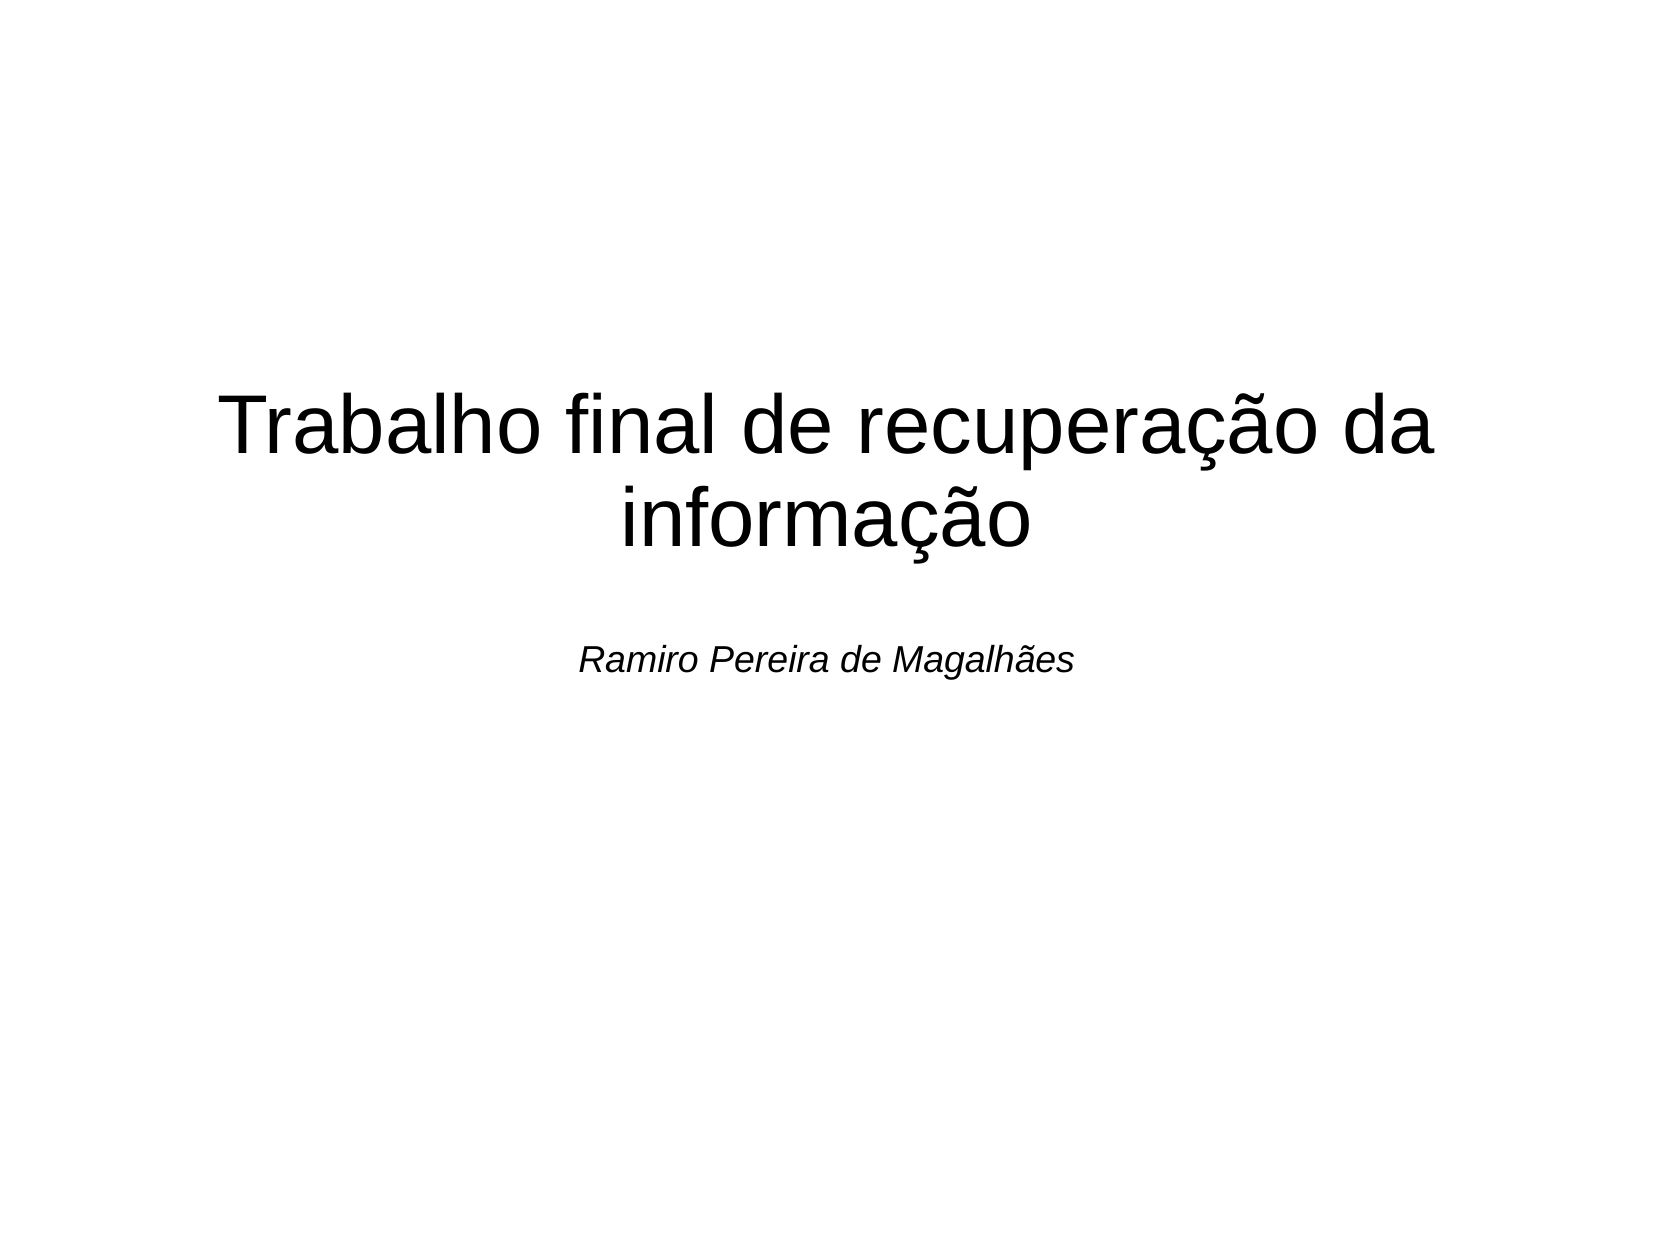

# Trabalho final de recuperação da informação
Ramiro Pereira de Magalhães